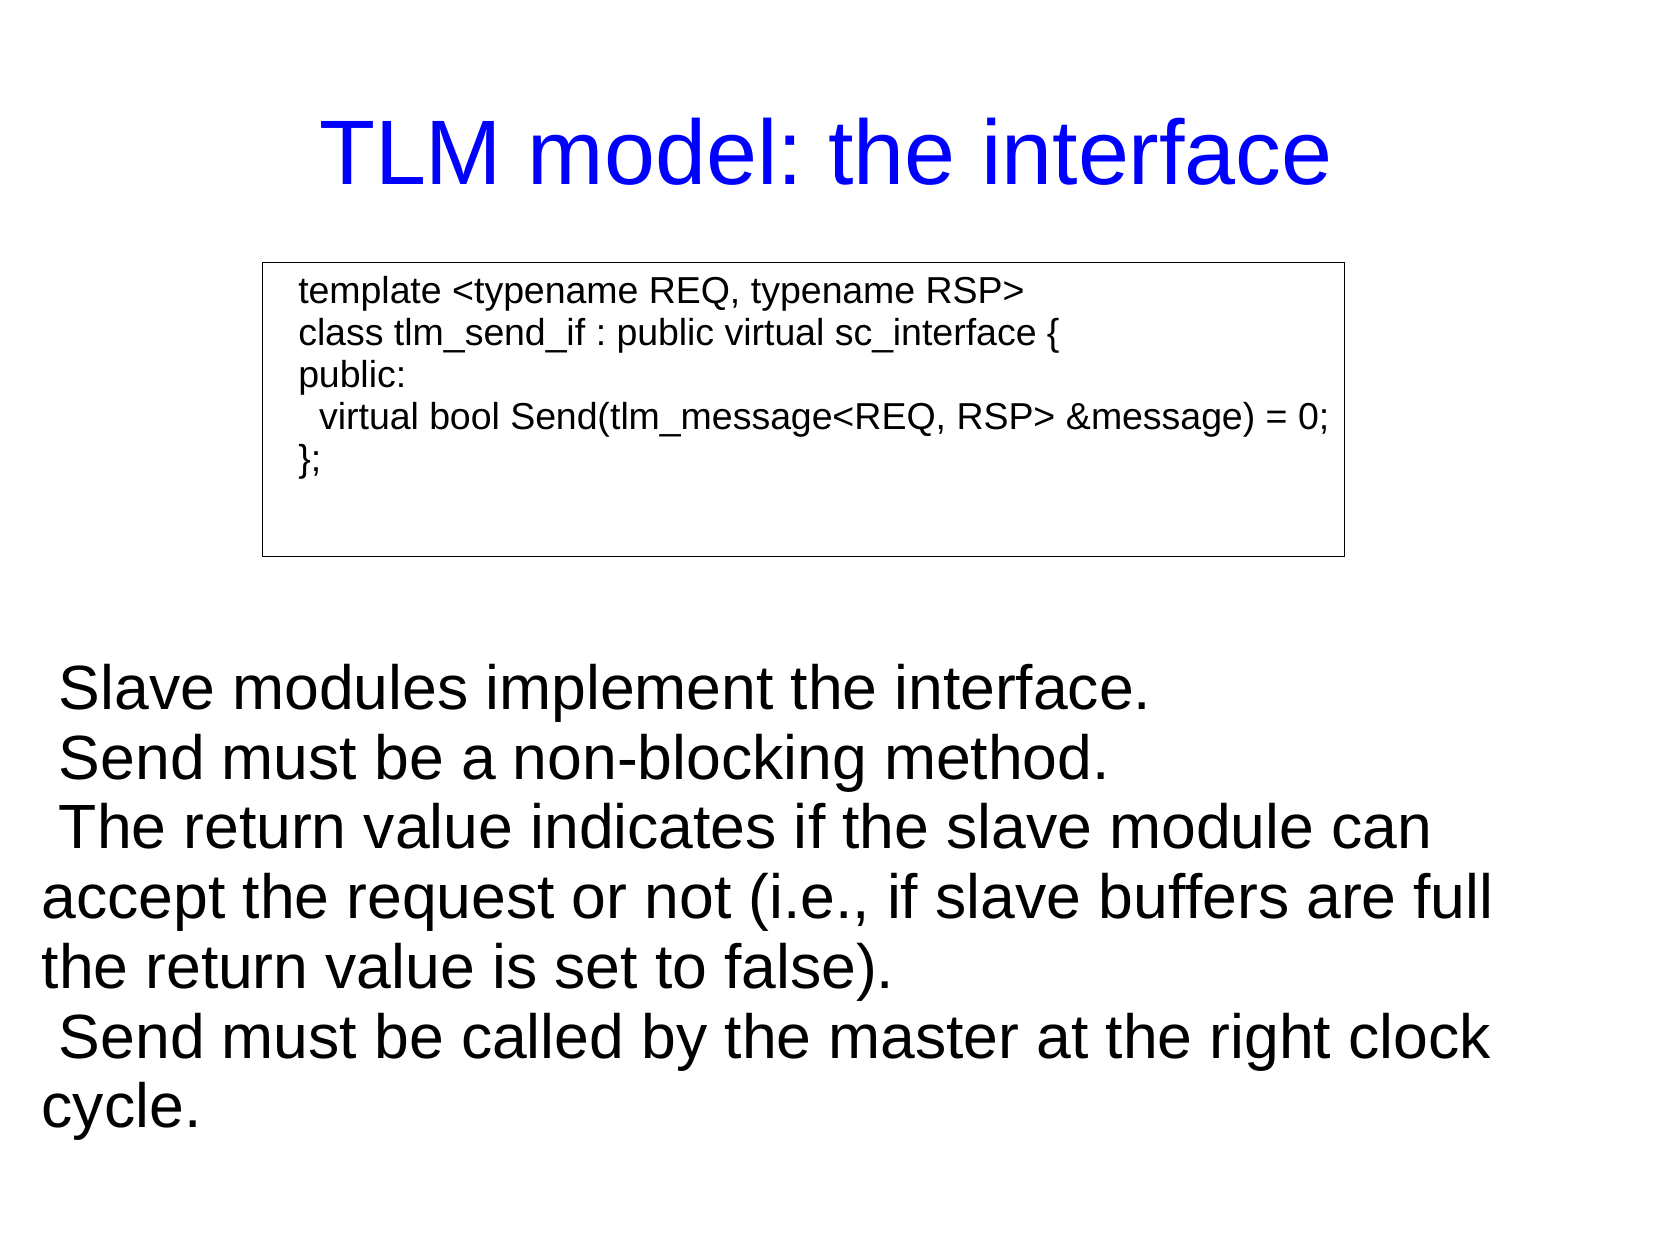

# TLM model: the interface
 template <typename REQ, typename RSP>
 class tlm_send_if : public virtual sc_interface {
 public:
 virtual bool Send(tlm_message<REQ, RSP> &message) = 0;
 };
 Slave modules implement the interface.
 Send must be a non-blocking method.
 The return value indicates if the slave module can
accept the request or not (i.e., if slave buffers are full
the return value is set to false).
 Send must be called by the master at the right clock
cycle.